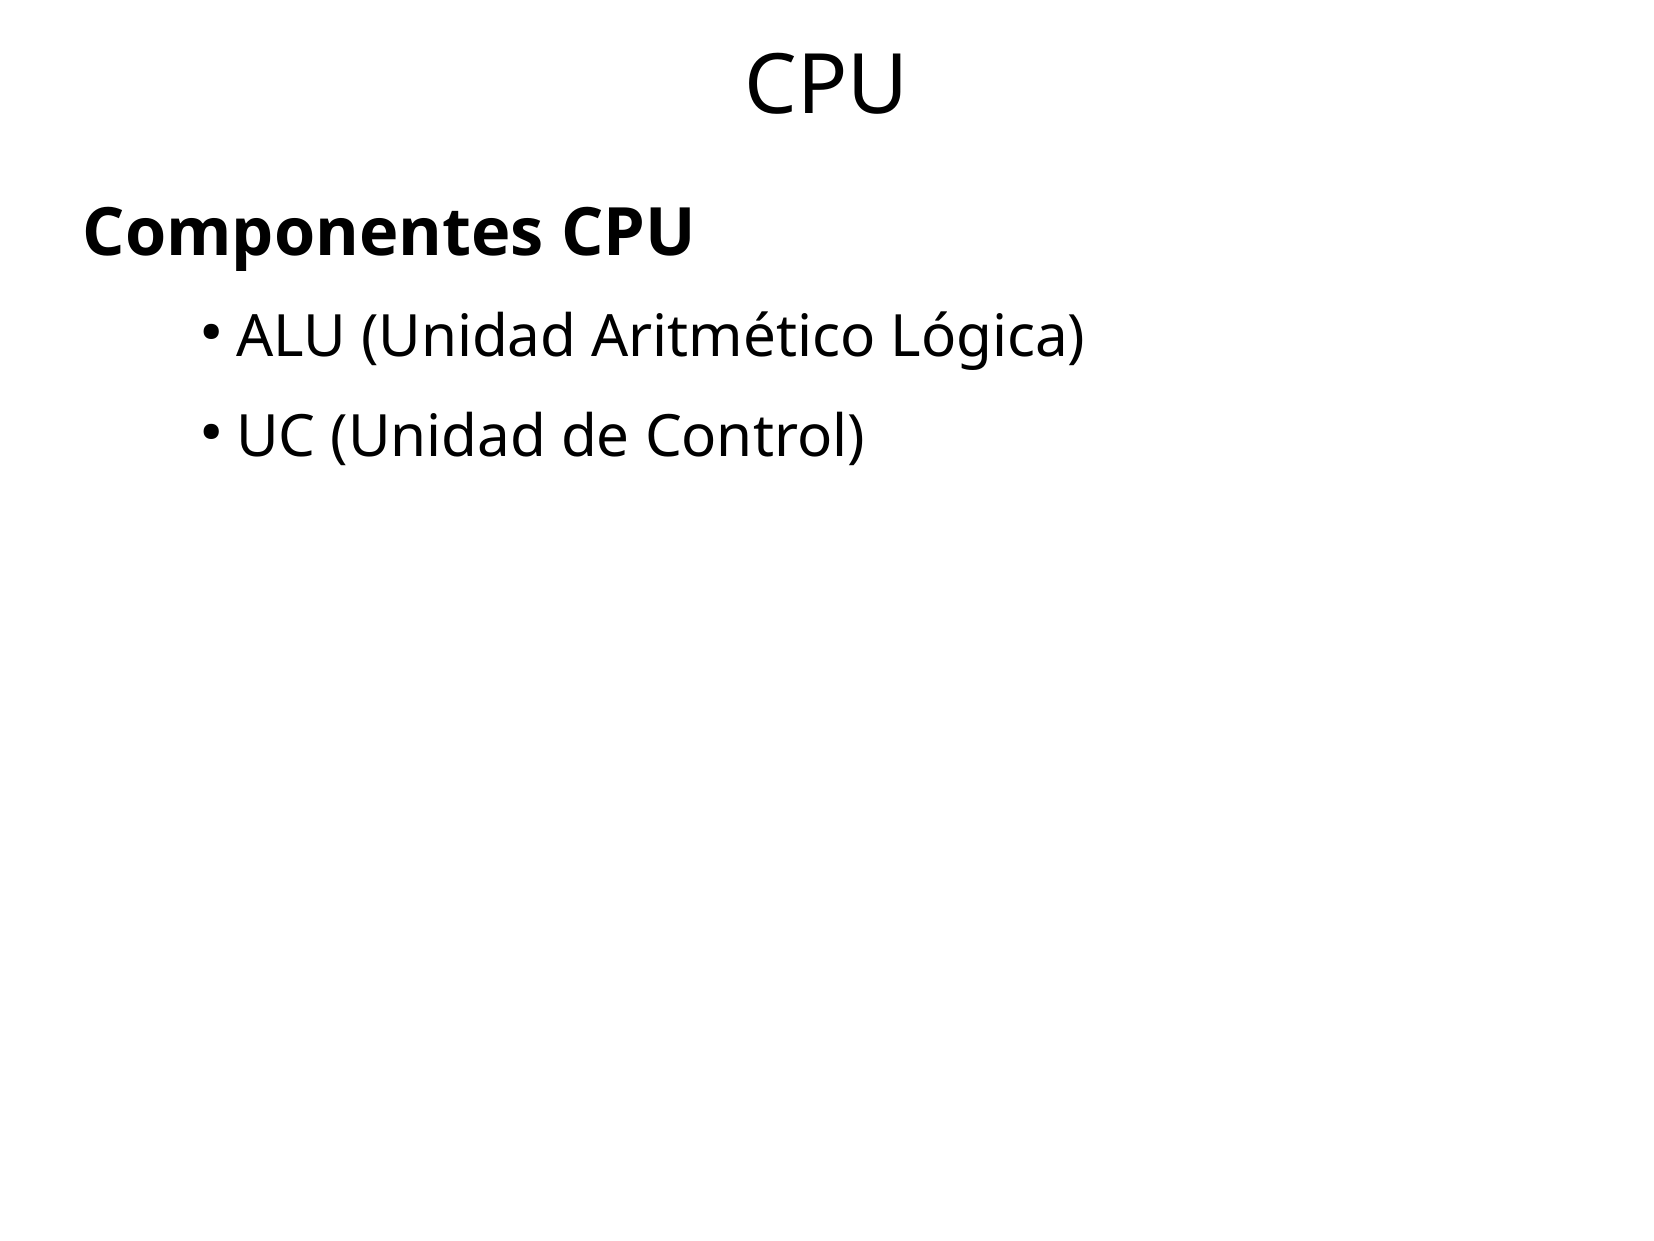

CPU
# Componentes CPU
ALU (Unidad Aritmético Lógica)
UC (Unidad de Control)